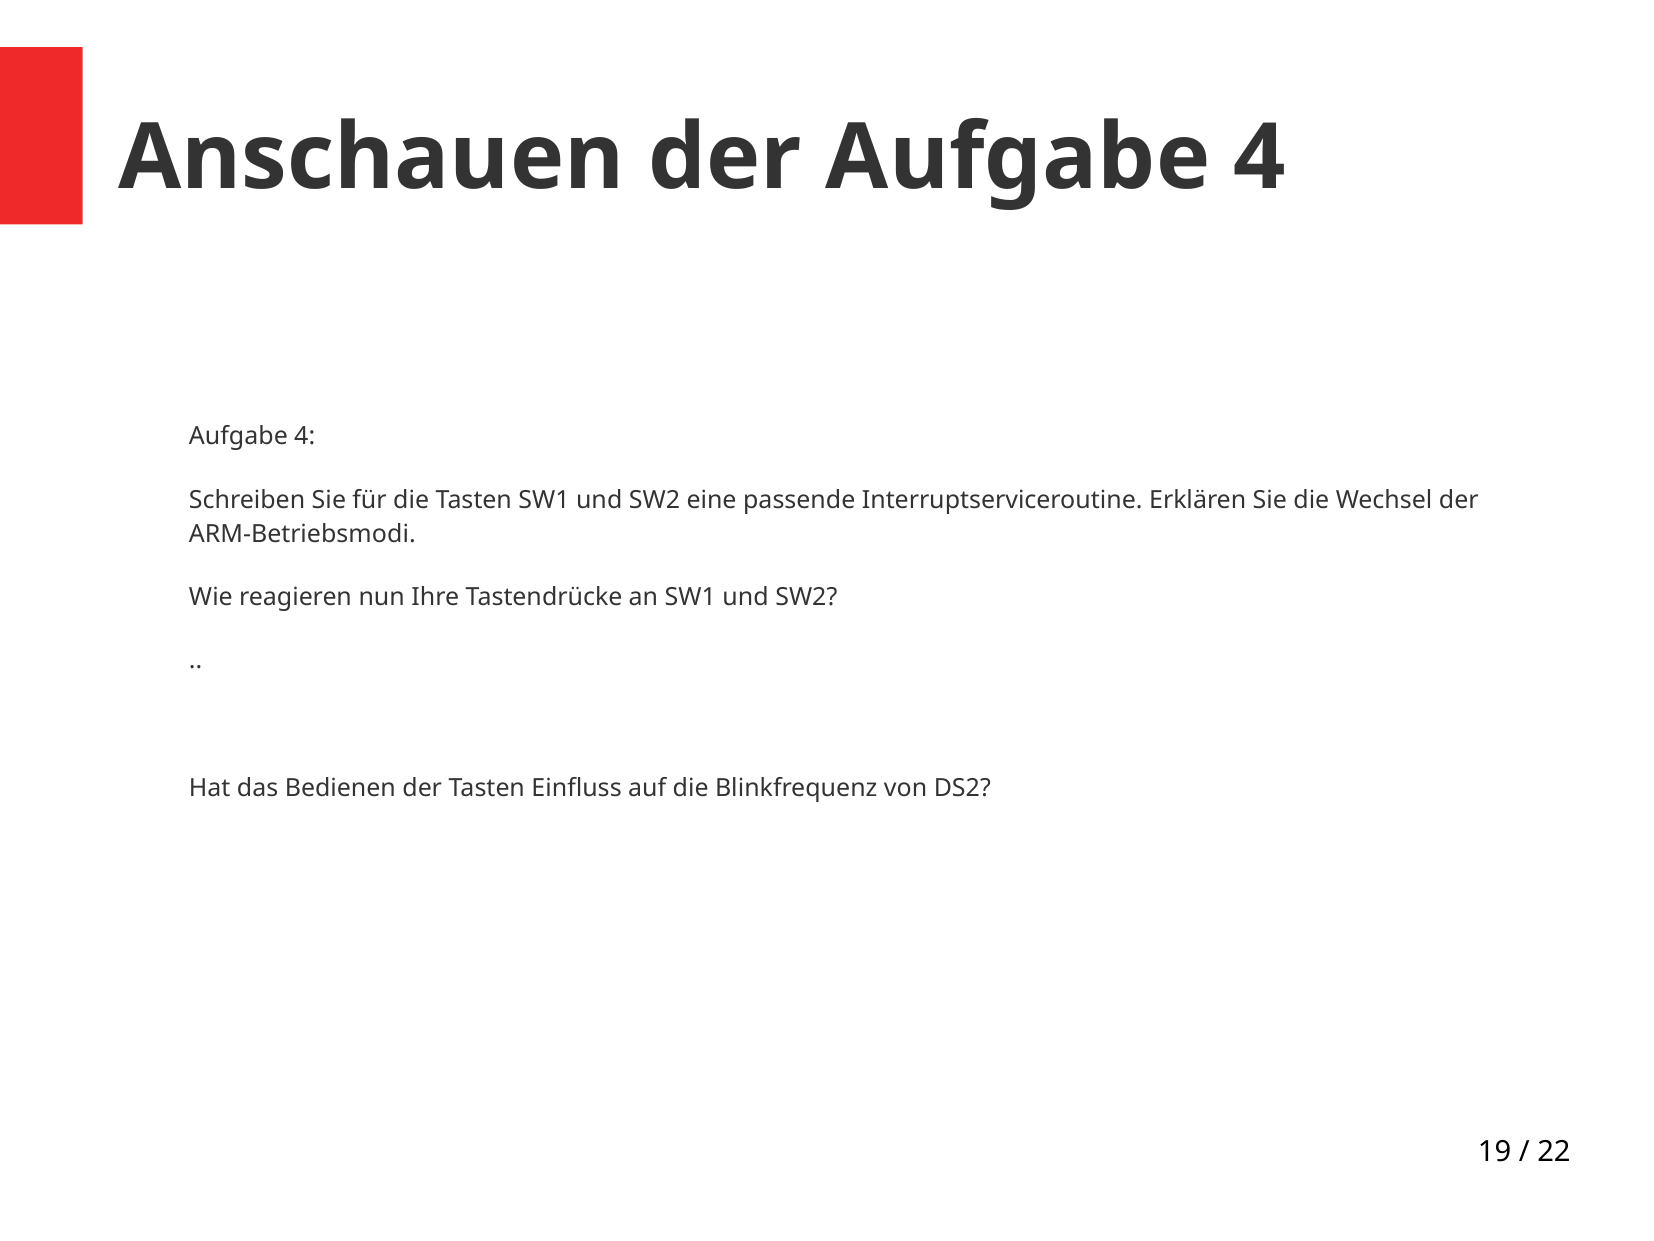

# Anschauen der Aufgabe 4
Aufgabe 4:
Schreiben Sie für die Tasten SW1 und SW2 eine passende Interruptserviceroutine. Erklären Sie die Wechsel der ARM-Betriebsmodi.
Wie reagieren nun Ihre Tastendrücke an SW1 und SW2?
..
Hat das Bedienen der Tasten Einfluss auf die Blinkfrequenz von DS2?
19